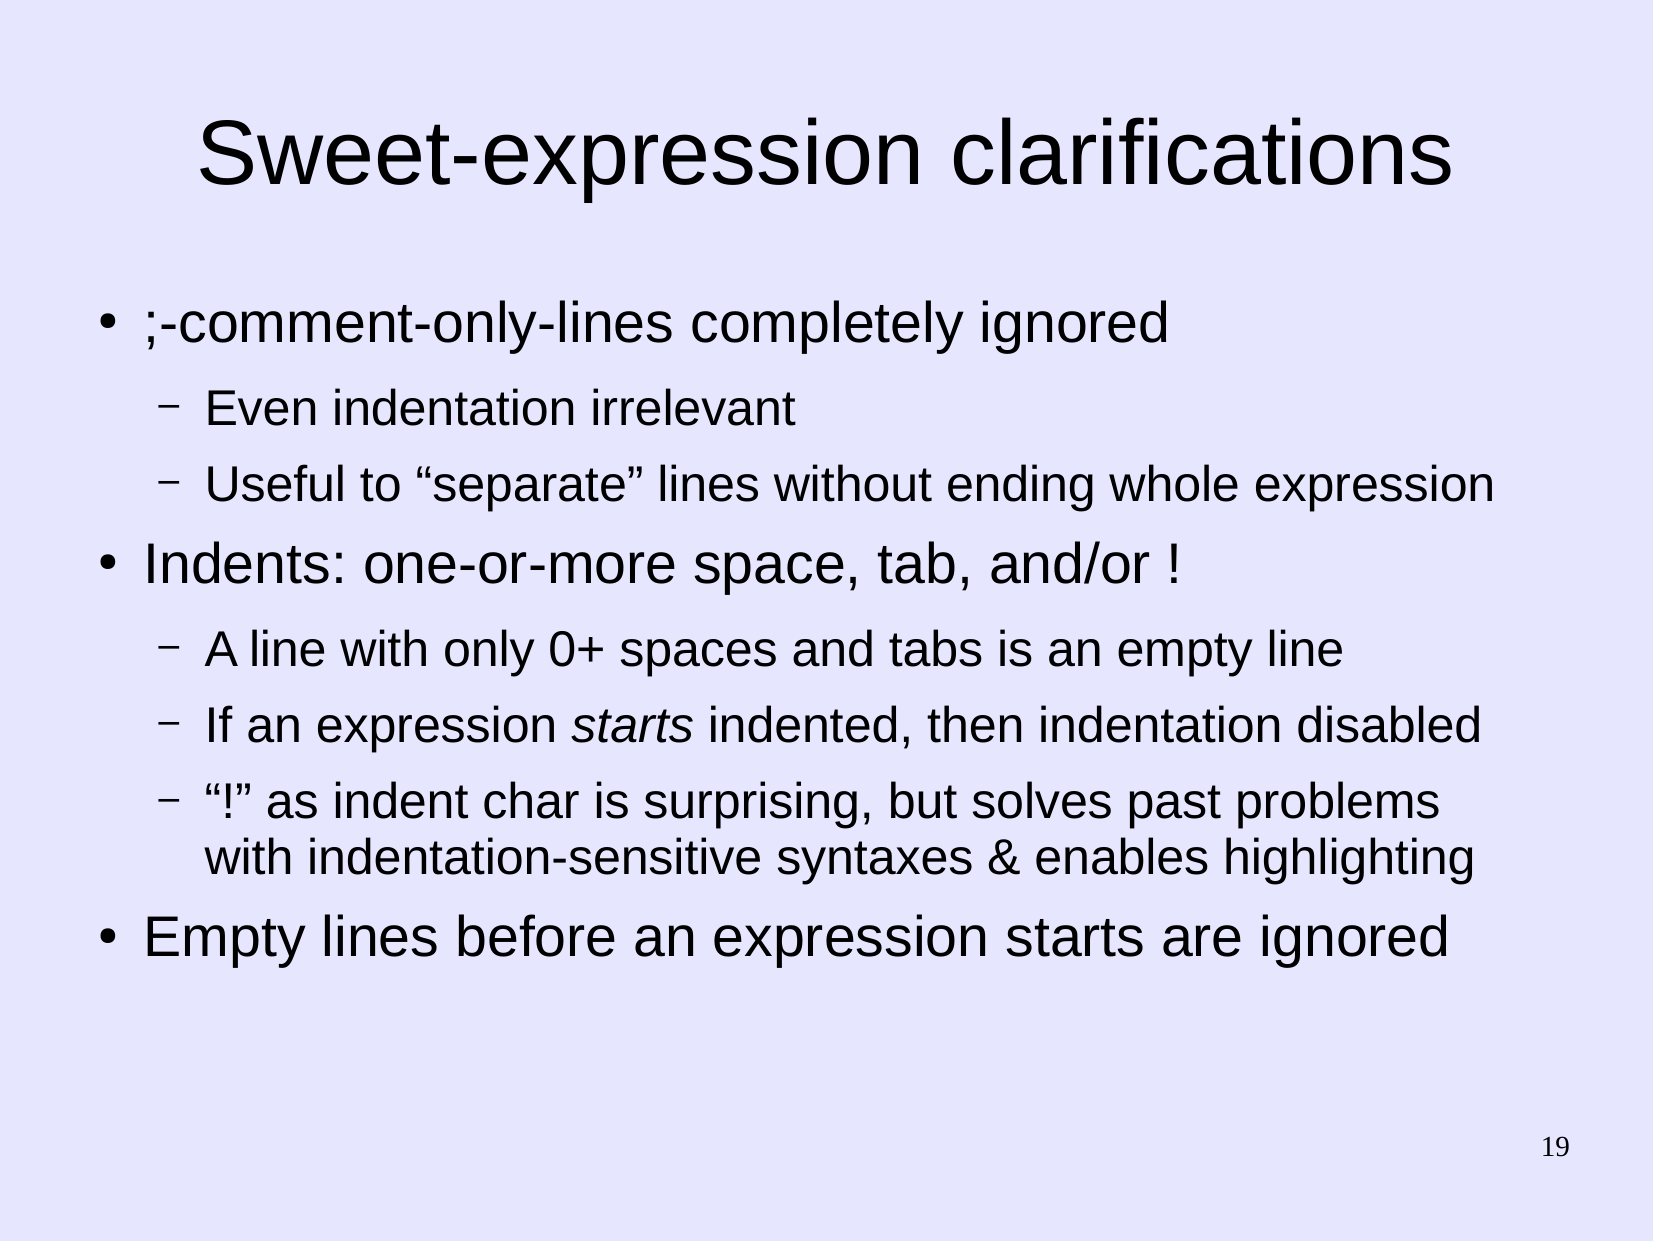

# Sweet-expression clarifications
;-comment-only-lines completely ignored
Even indentation irrelevant
Useful to “separate” lines without ending whole expression
Indents: one-or-more space, tab, and/or !
A line with only 0+ spaces and tabs is an empty line
If an expression starts indented, then indentation disabled
“!” as indent char is surprising, but solves past problems with indentation-sensitive syntaxes & enables highlighting
Empty lines before an expression starts are ignored
19